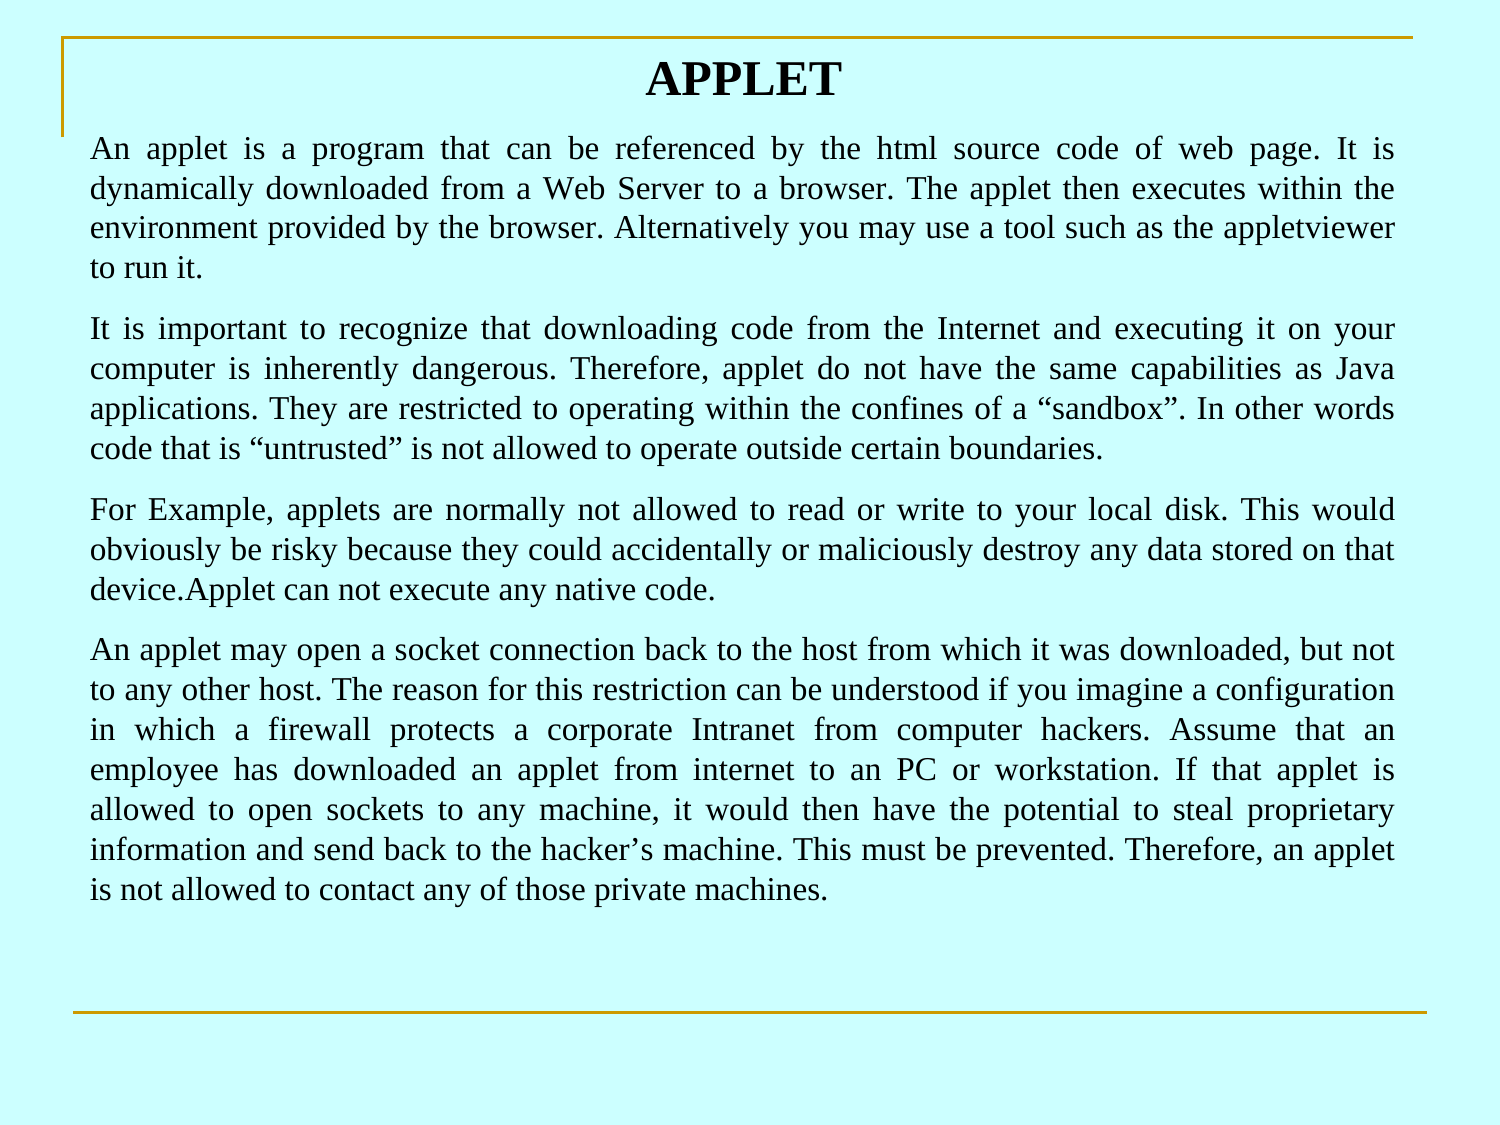

APPLET
An applet is a program that can be referenced by the html source code of web page. It is dynamically downloaded from a Web Server to a browser. The applet then executes within the environment provided by the browser. Alternatively you may use a tool such as the appletviewer to run it.
It is important to recognize that downloading code from the Internet and executing it on your computer is inherently dangerous. Therefore, applet do not have the same capabilities as Java applications. They are restricted to operating within the confines of a “sandbox”. In other words code that is “untrusted” is not allowed to operate outside certain boundaries.
For Example, applets are normally not allowed to read or write to your local disk. This would obviously be risky because they could accidentally or maliciously destroy any data stored on that device.Applet can not execute any native code.
An applet may open a socket connection back to the host from which it was downloaded, but not to any other host. The reason for this restriction can be understood if you imagine a configuration in which a firewall protects a corporate Intranet from computer hackers. Assume that an employee has downloaded an applet from internet to an PC or workstation. If that applet is allowed to open sockets to any machine, it would then have the potential to steal proprietary information and send back to the hacker’s machine. This must be prevented. Therefore, an applet is not allowed to contact any of those private machines.